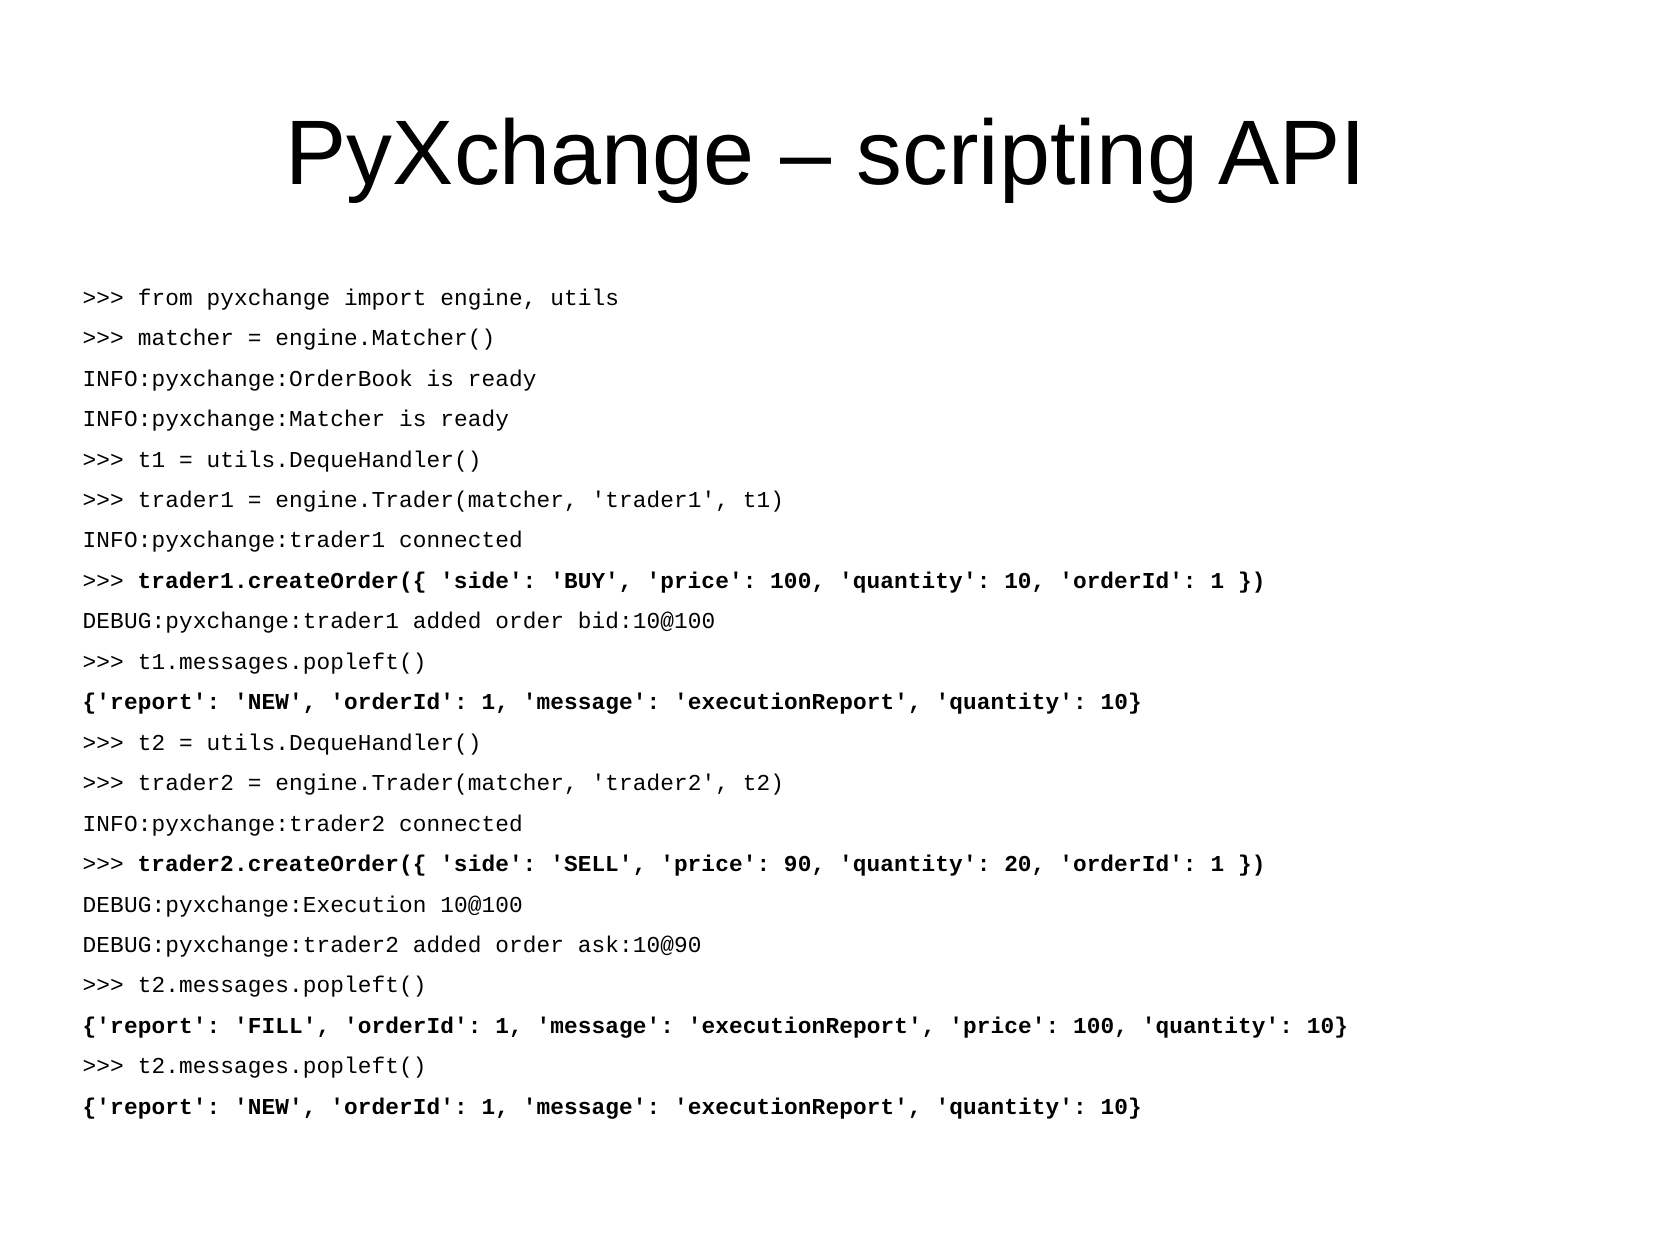

# PyXchange – scripting API
>>> from pyxchange import engine, utils
>>> matcher = engine.Matcher()
INFO:pyxchange:OrderBook is ready
INFO:pyxchange:Matcher is ready
>>> t1 = utils.DequeHandler()
>>> trader1 = engine.Trader(matcher, 'trader1', t1)
INFO:pyxchange:trader1 connected
>>> trader1.createOrder({ 'side': 'BUY', 'price': 100, 'quantity': 10, 'orderId': 1 })
DEBUG:pyxchange:trader1 added order bid:10@100
>>> t1.messages.popleft()
{'report': 'NEW', 'orderId': 1, 'message': 'executionReport', 'quantity': 10}
>>> t2 = utils.DequeHandler()
>>> trader2 = engine.Trader(matcher, 'trader2', t2)
INFO:pyxchange:trader2 connected
>>> trader2.createOrder({ 'side': 'SELL', 'price': 90, 'quantity': 20, 'orderId': 1 })
DEBUG:pyxchange:Execution 10@100
DEBUG:pyxchange:trader2 added order ask:10@90
>>> t2.messages.popleft()
{'report': 'FILL', 'orderId': 1, 'message': 'executionReport', 'price': 100, 'quantity': 10}
>>> t2.messages.popleft()
{'report': 'NEW', 'orderId': 1, 'message': 'executionReport', 'quantity': 10}